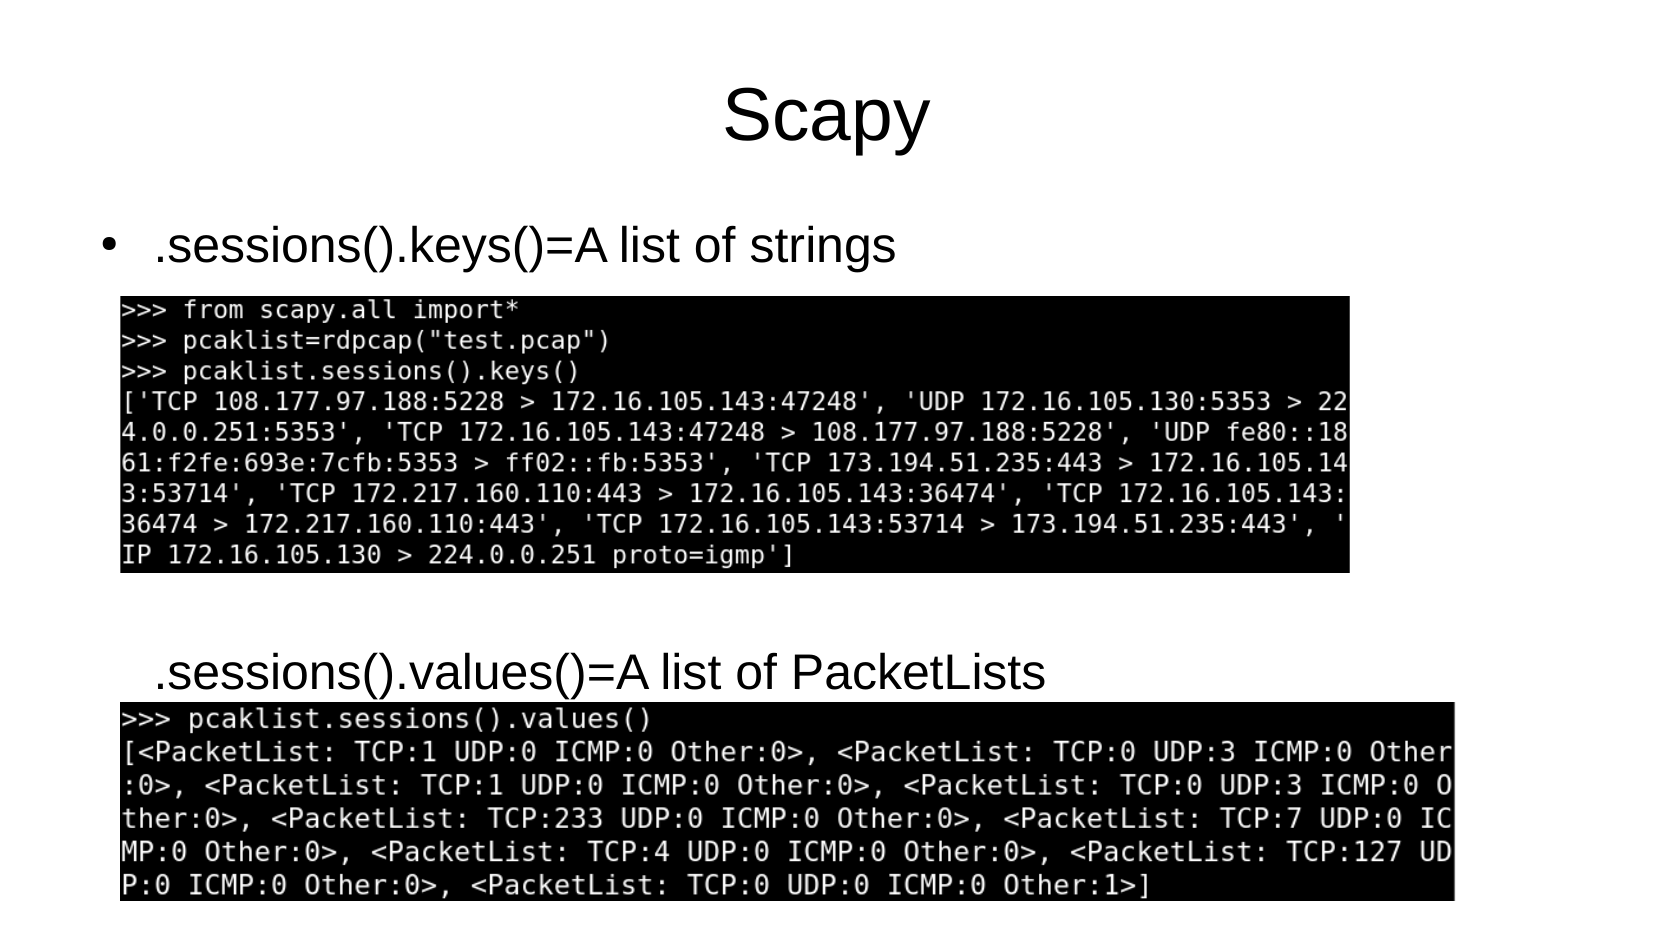

# Scapy
.sessions().keys()=A list of strings
.sessions().values()=A list of PacketLists